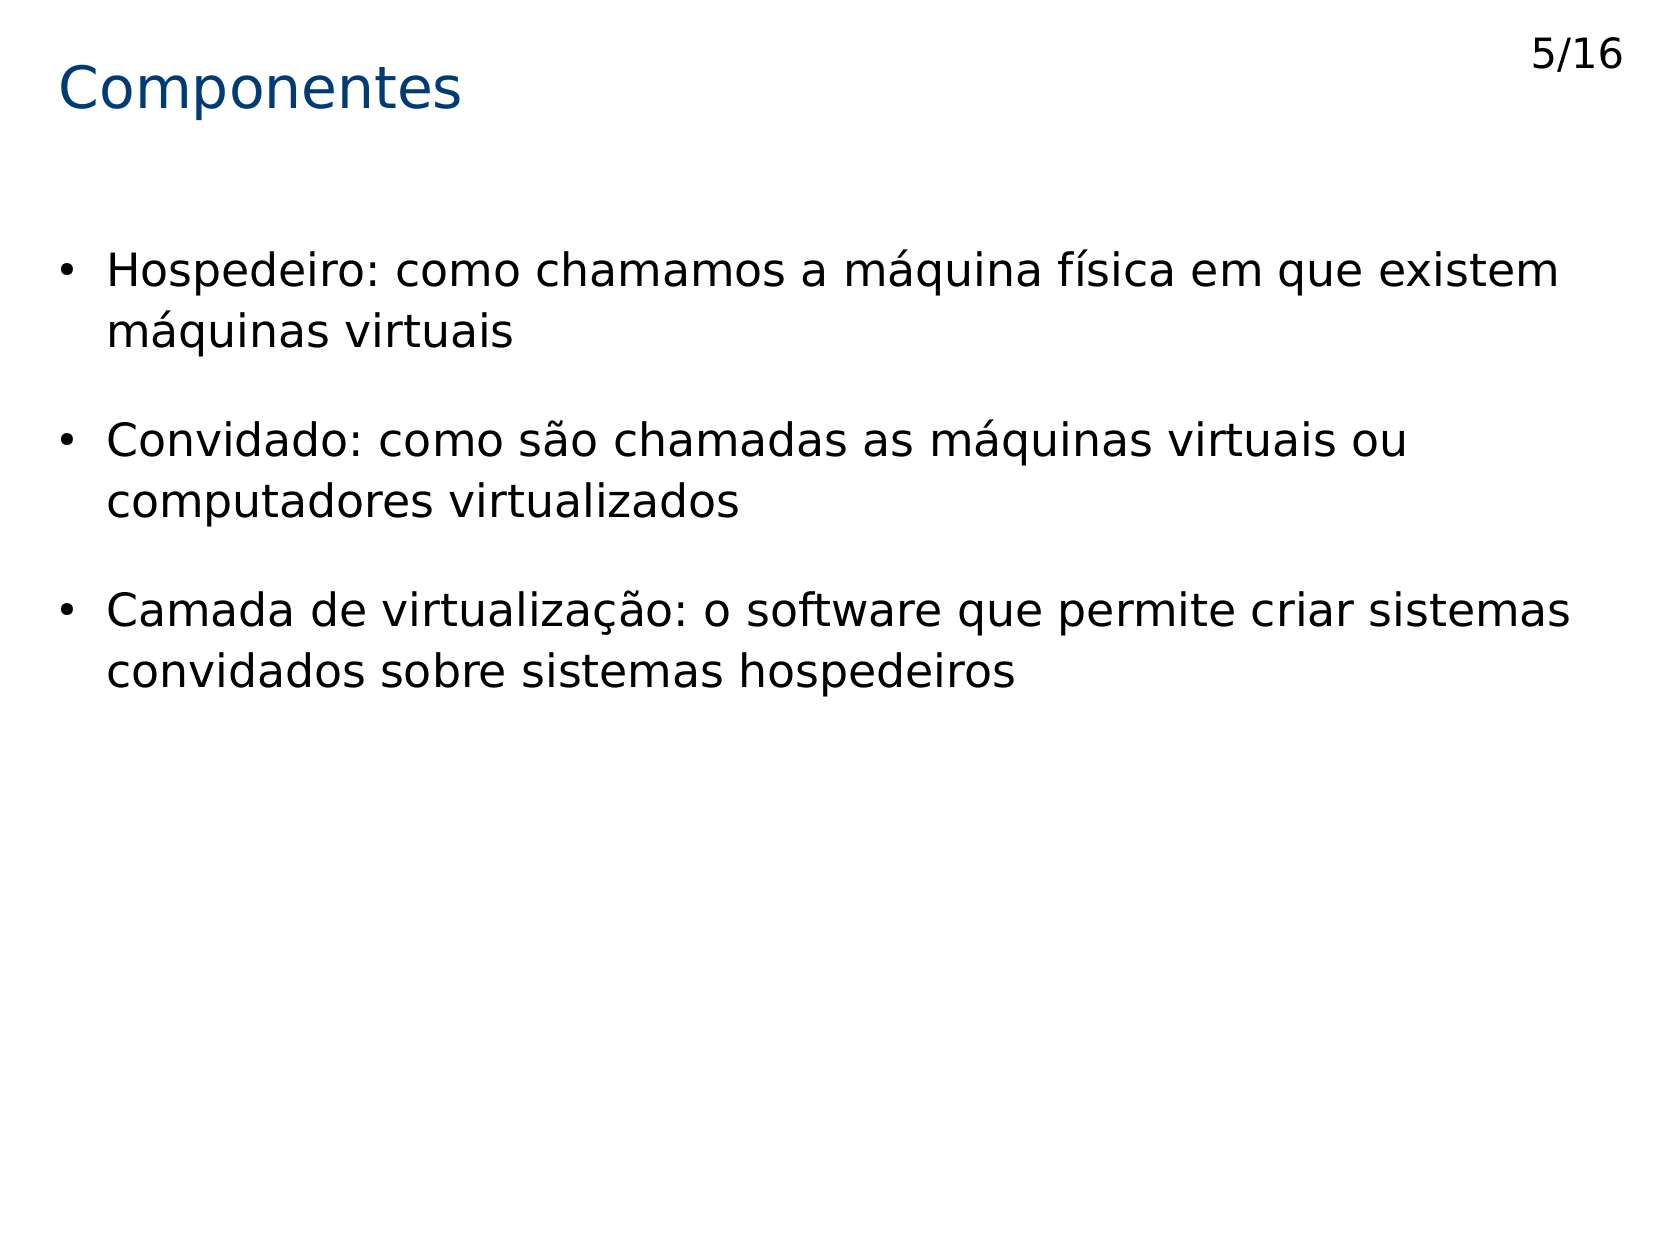

# Componentes
5
Hospedeiro: como chamamos a máquina física em que existem máquinas virtuais
Convidado: como são chamadas as máquinas virtuais ou computadores virtualizados
Camada de virtualização: o software que permite criar sistemas convidados sobre sistemas hospedeiros